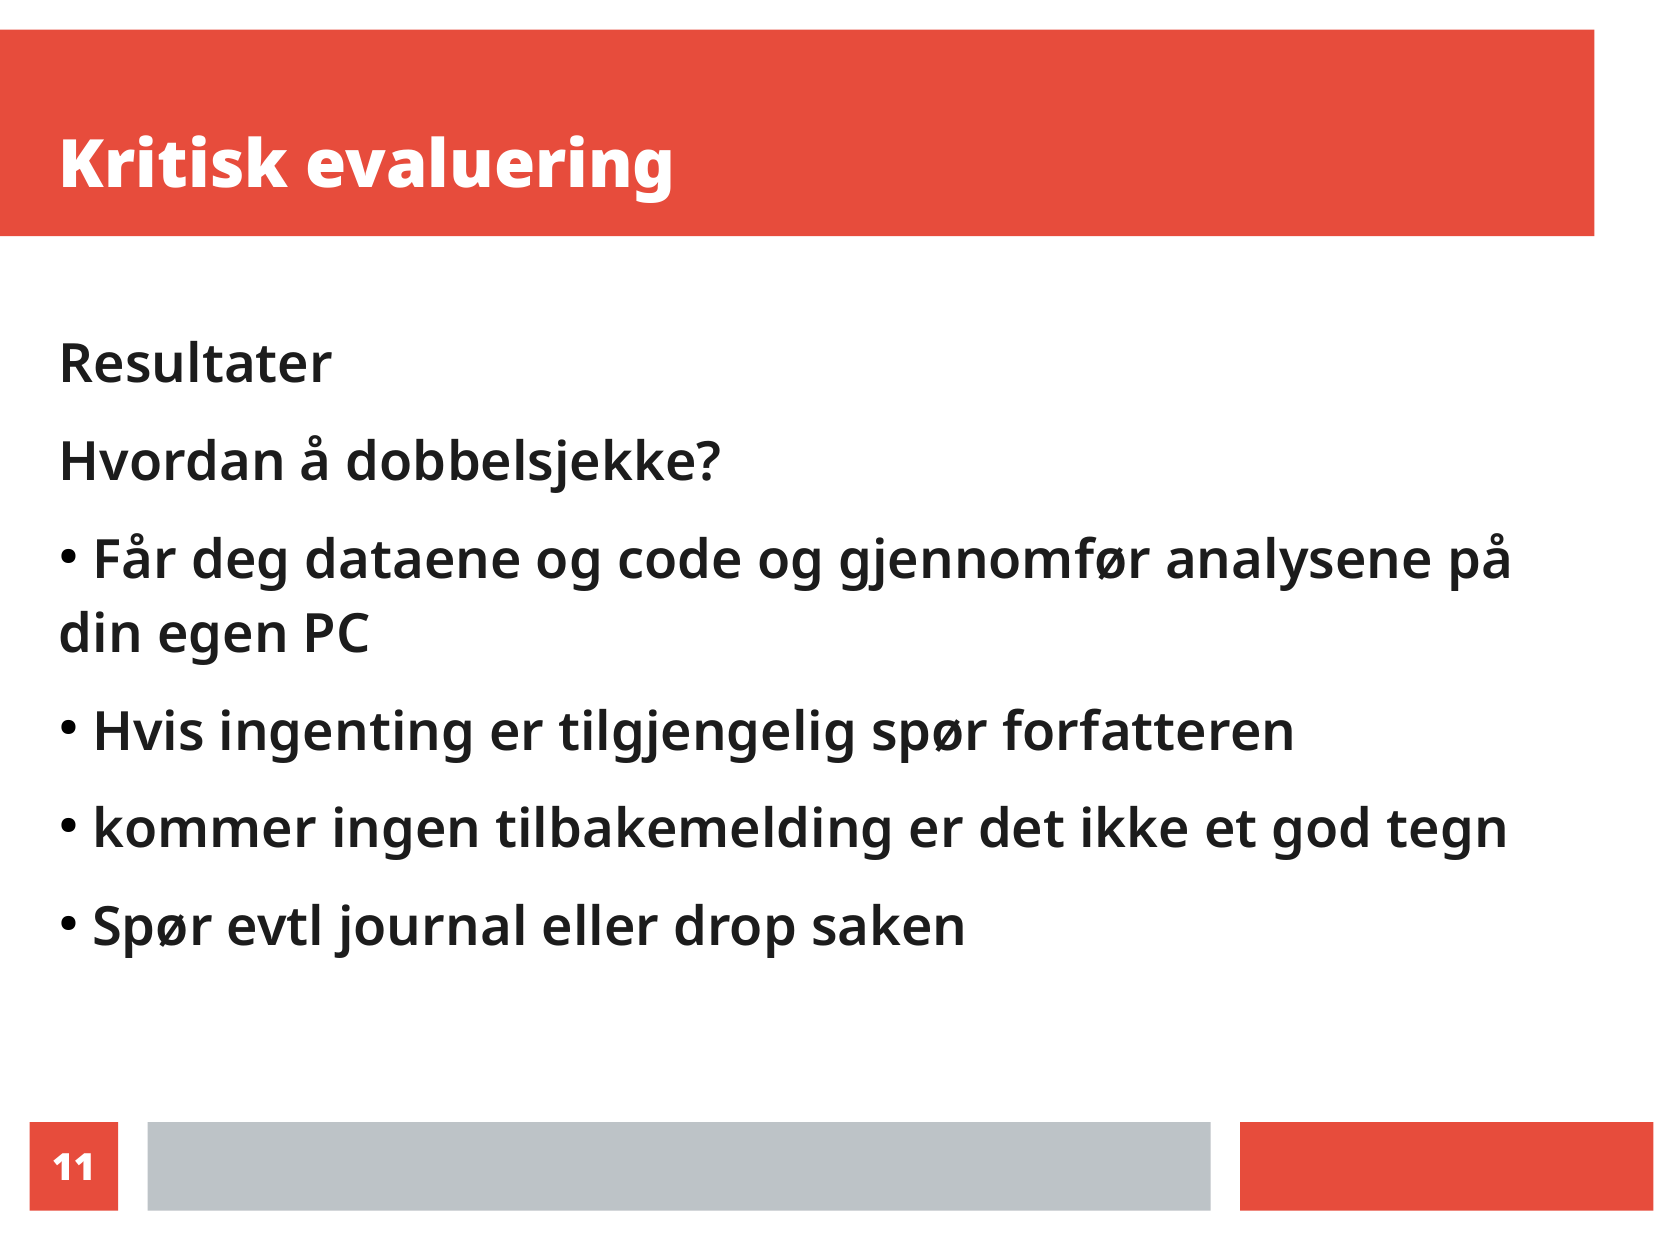

# Kritisk evaluering
Resultater
Hvordan å dobbelsjekke?
 Får deg dataene og code og gjennomfør analysene på din egen PC
 Hvis ingenting er tilgjengelig spør forfatteren
 kommer ingen tilbakemelding er det ikke et god tegn
 Spør evtl journal eller drop saken
11